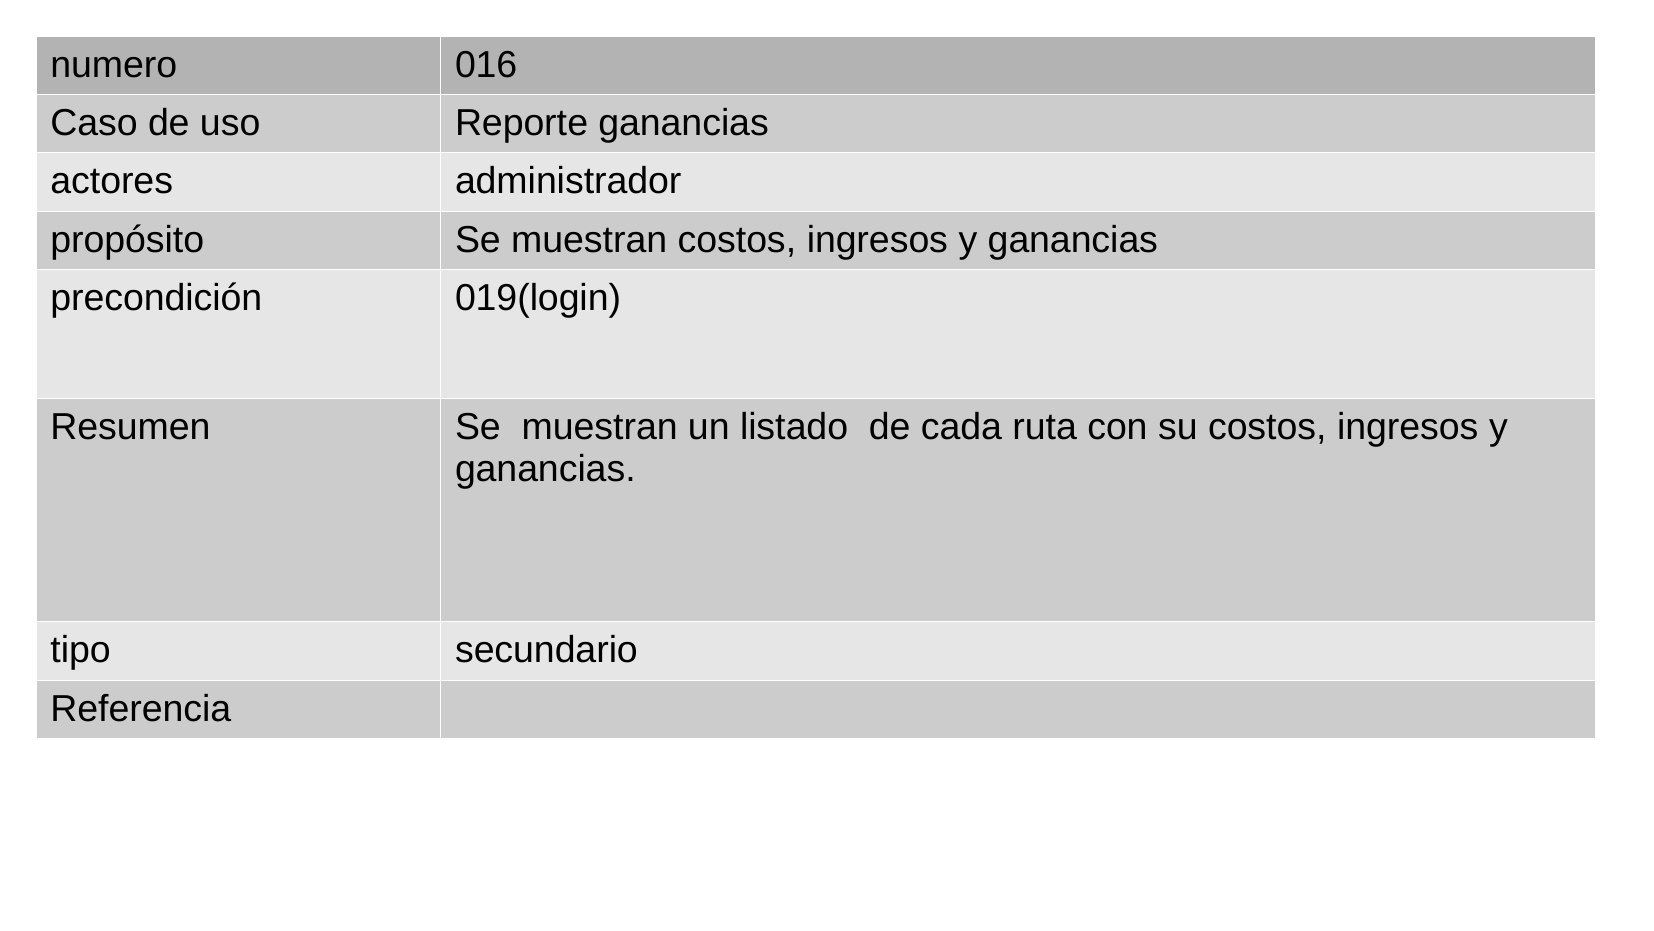

| numero | 016 |
| --- | --- |
| Caso de uso | Reporte ganancias |
| actores | administrador |
| propósito | Se muestran costos, ingresos y ganancias |
| precondición | 019(login) |
| Resumen | Se muestran un listado de cada ruta con su costos, ingresos y ganancias. |
| tipo | secundario |
| Referencia | |